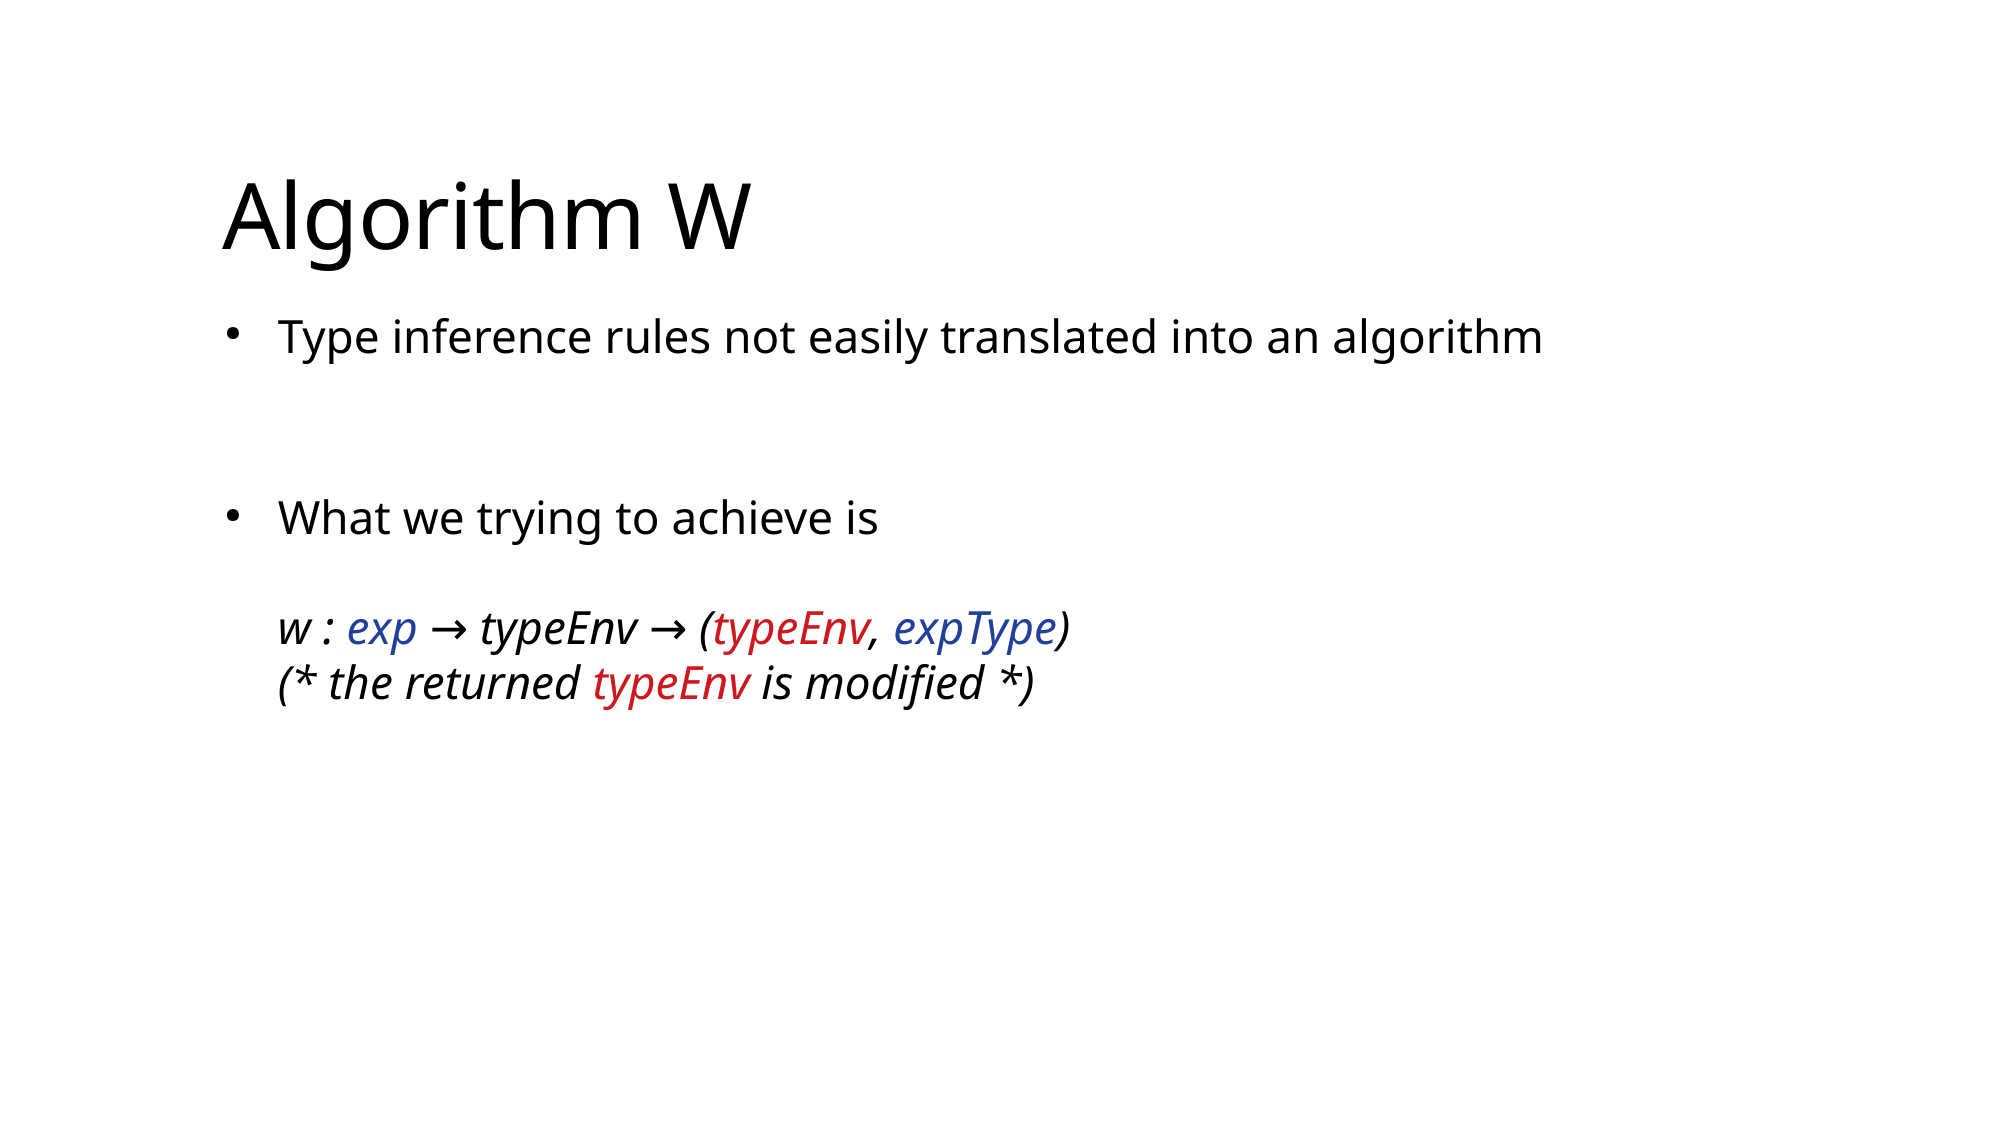

# Algorithm W
Type inference rules not easily translated into an algorithm
What we trying to achieve is
w : exp → typeEnv → (typeEnv, expType)
(* the returned typeEnv is modified *)